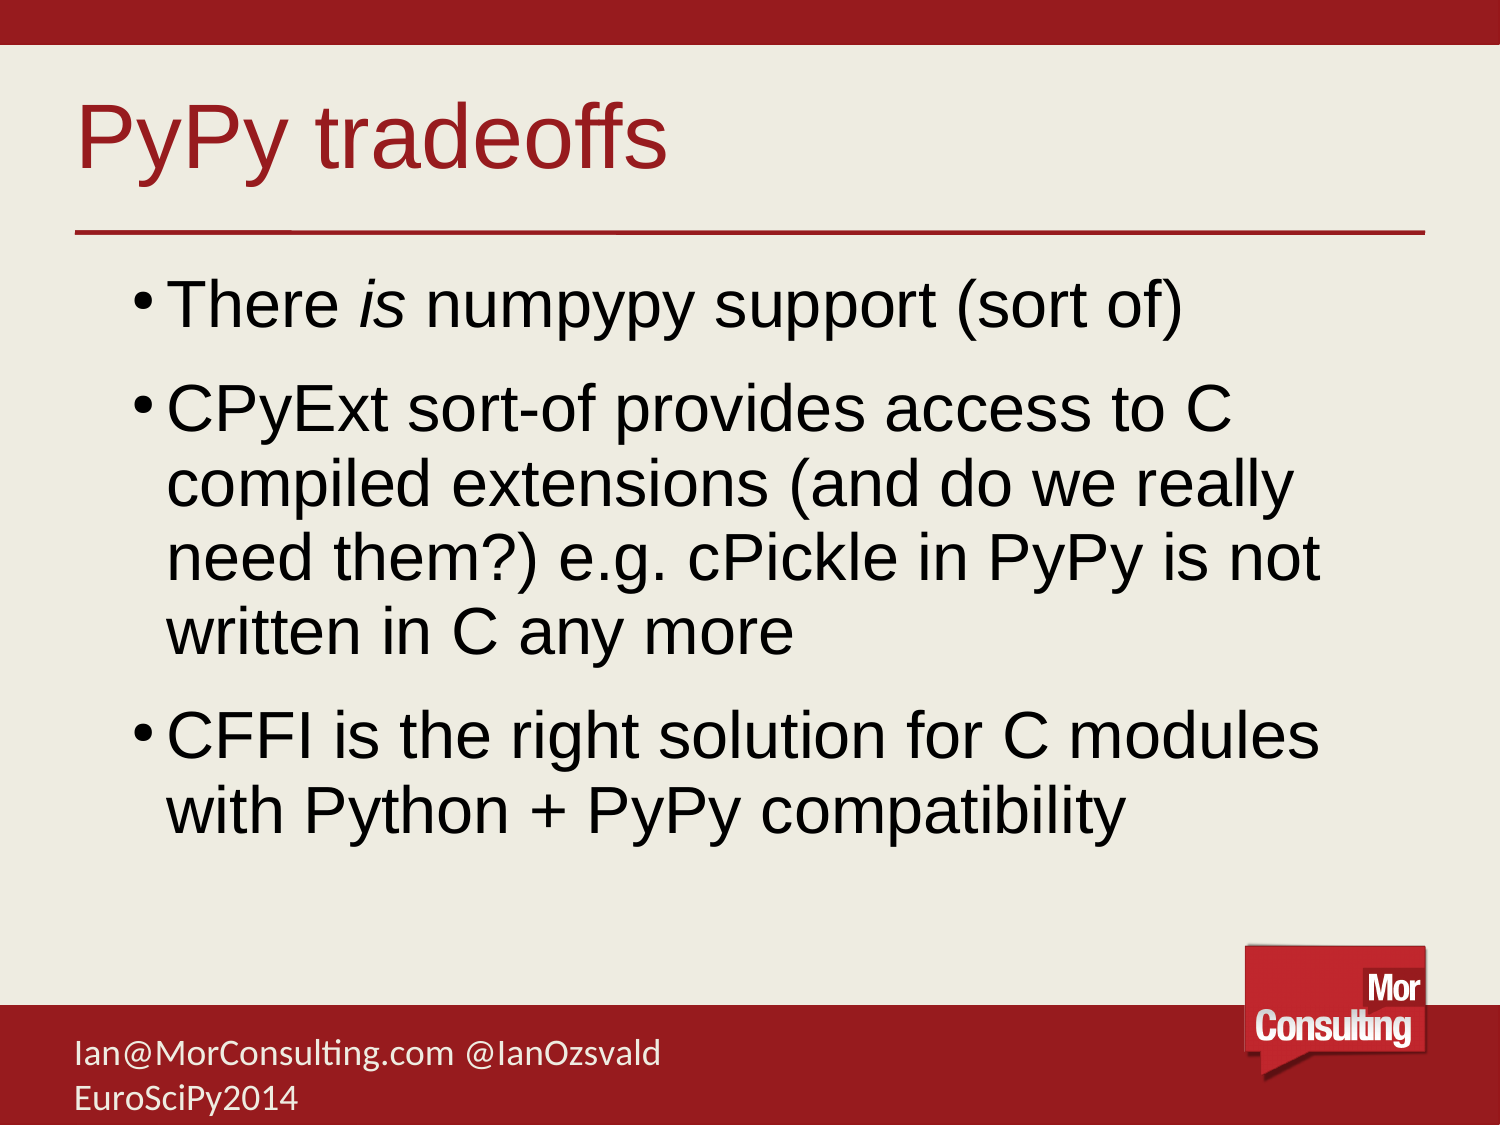

# PyPy tradeoffs
There is numpypy support (sort of)
CPyExt sort-of provides access to C compiled extensions (and do we really need them?) e.g. cPickle in PyPy is not written in C any more
CFFI is the right solution for C modules with Python + PyPy compatibility